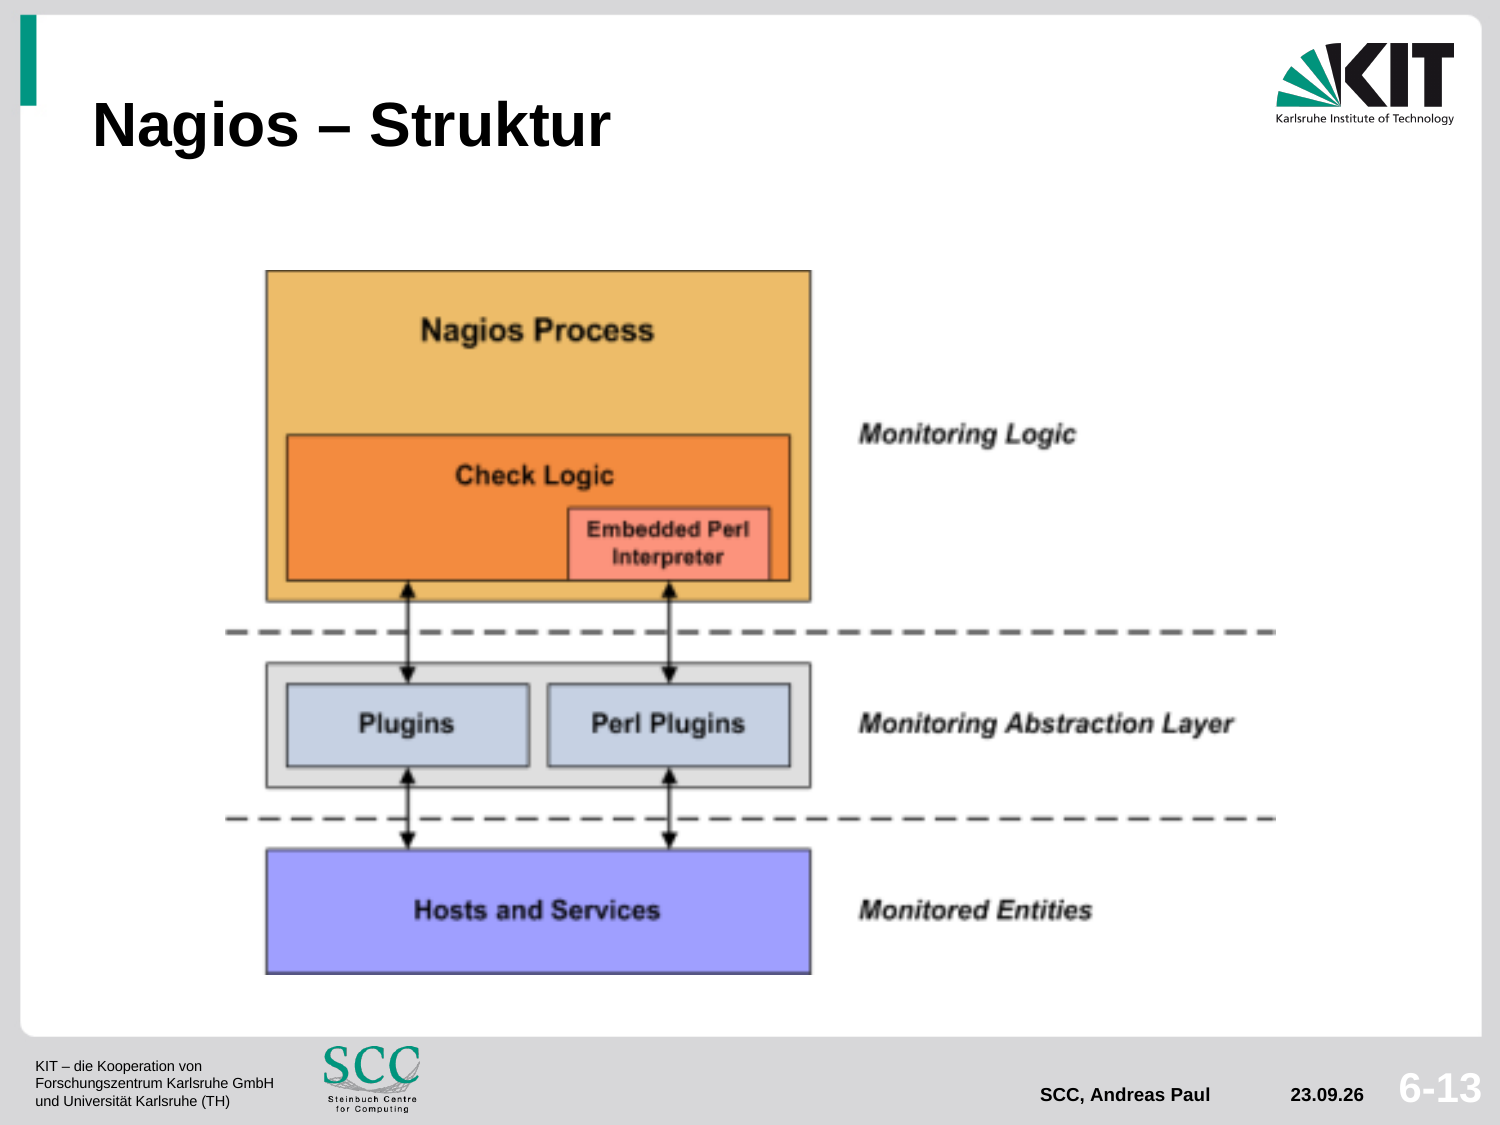

# Nagios – Struktur
6
SCC, Andreas Paul